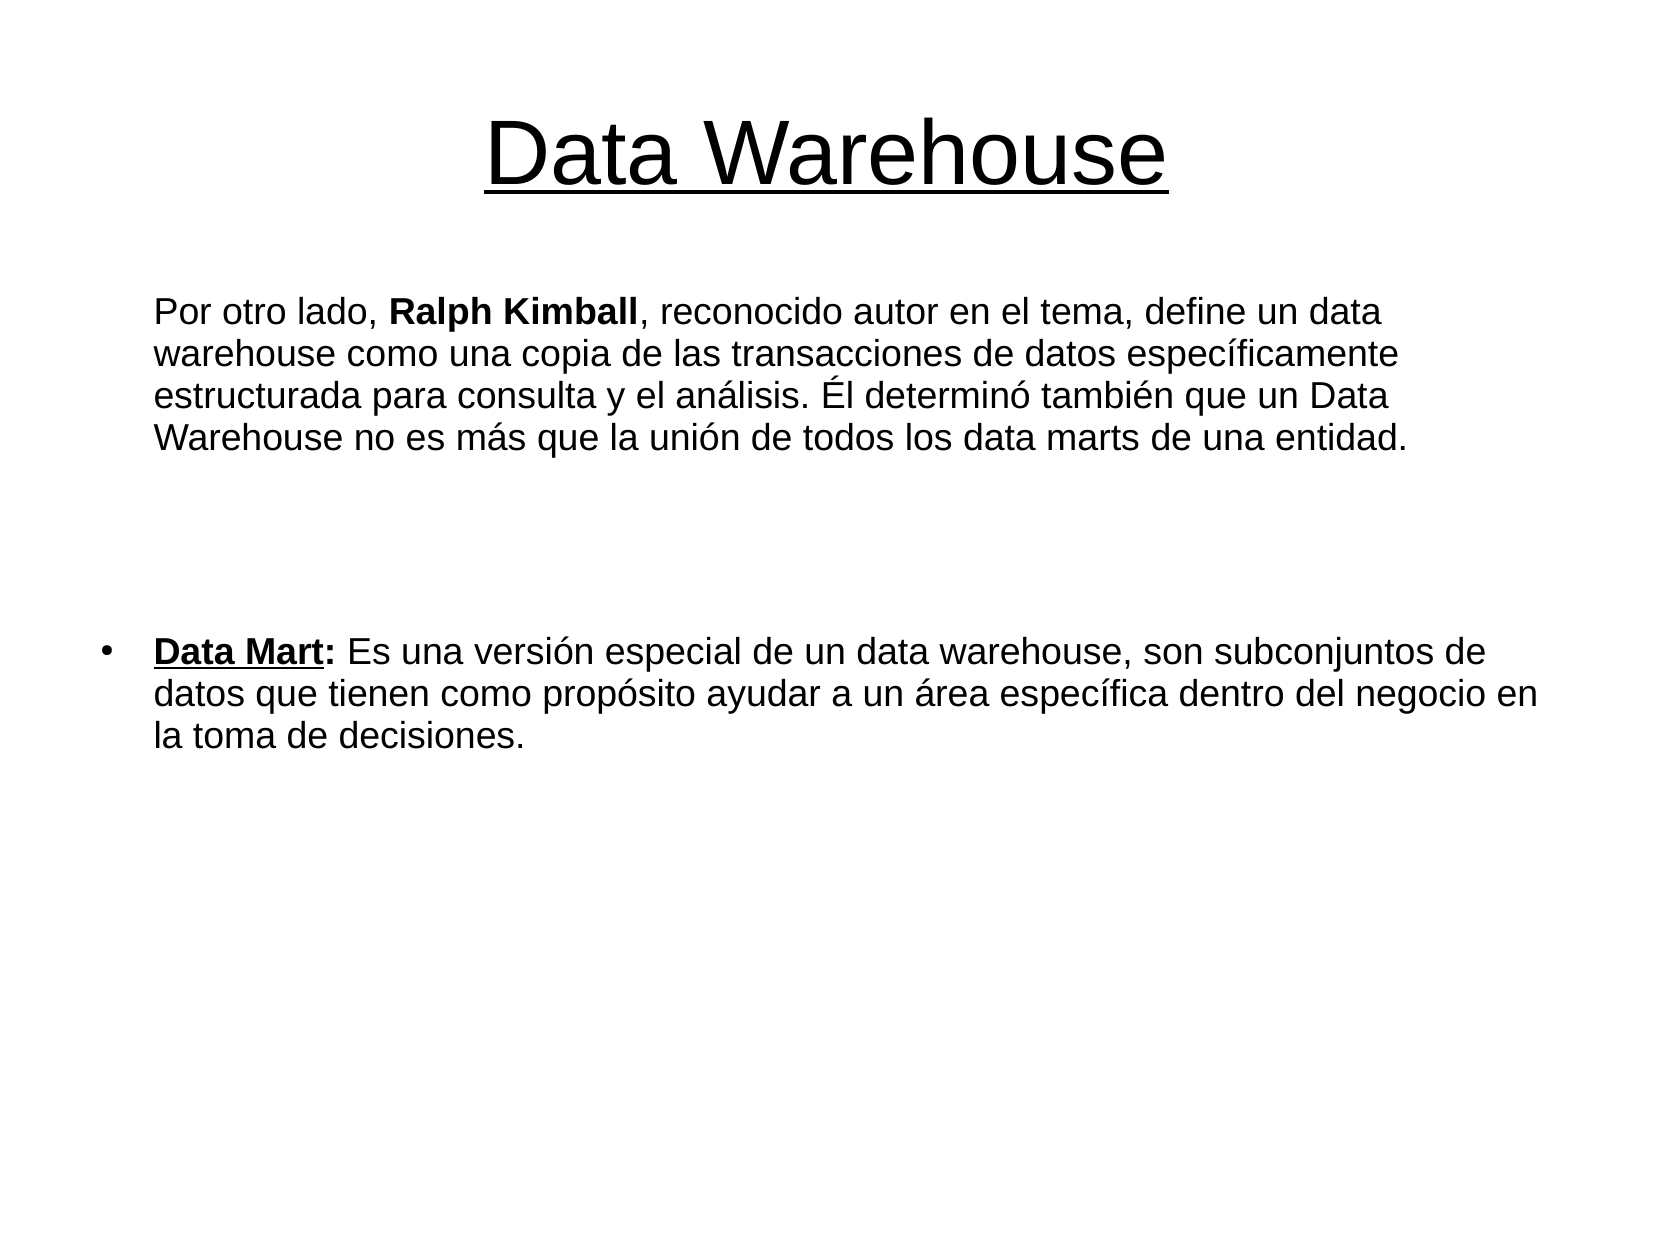

# Data Warehouse
Por otro lado, Ralph Kimball, reconocido autor en el tema, define un data warehouse como una copia de las transacciones de datos específicamente estructurada para consulta y el análisis. Él determinó también que un Data Warehouse no es más que la unión de todos los data marts de una entidad.
Data Mart: Es una versión especial de un data warehouse, son subconjuntos de datos que tienen como propósito ayudar a un área específica dentro del negocio en la toma de decisiones.